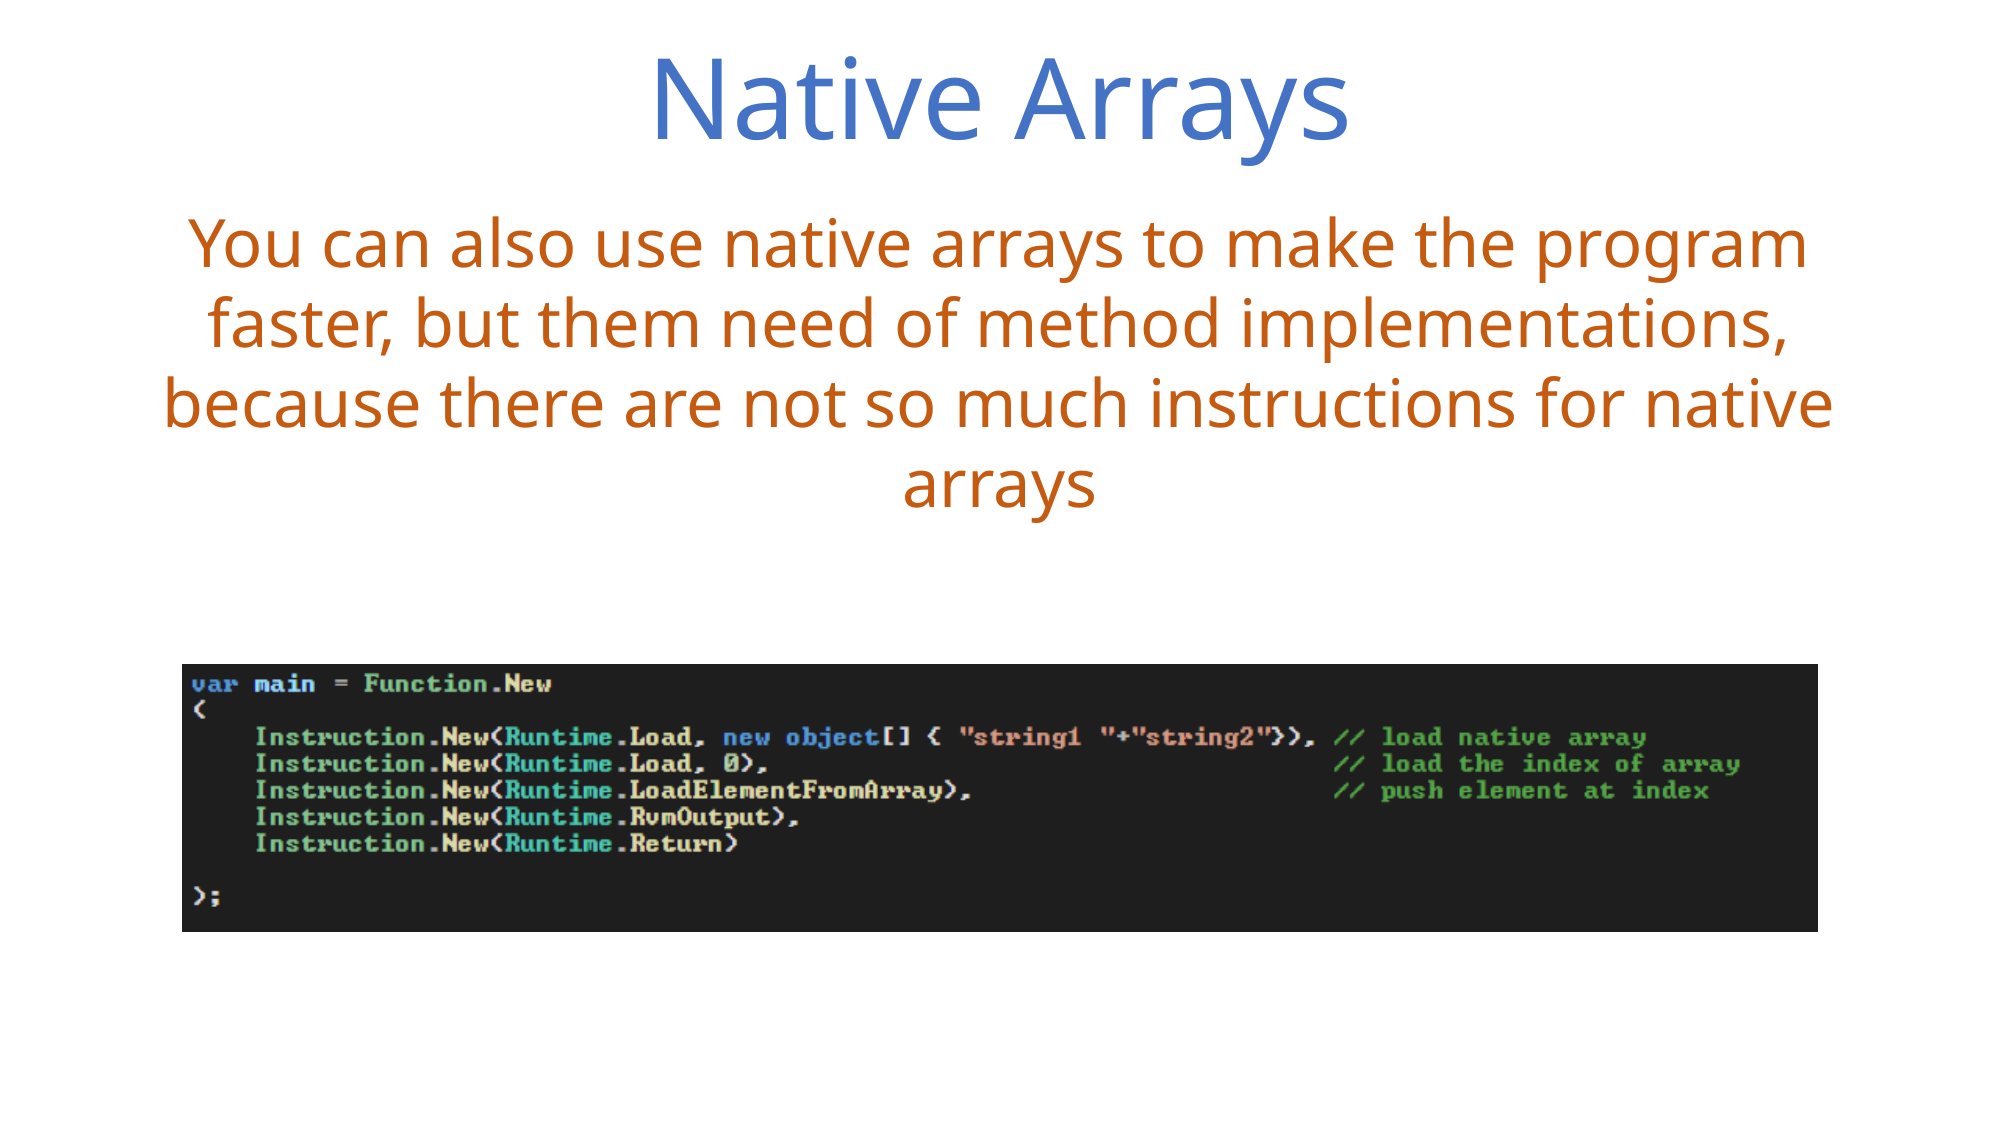

Native Arrays
You can also use native arrays to make the program faster, but them need of method implementations, because there are not so much instructions for native arrays